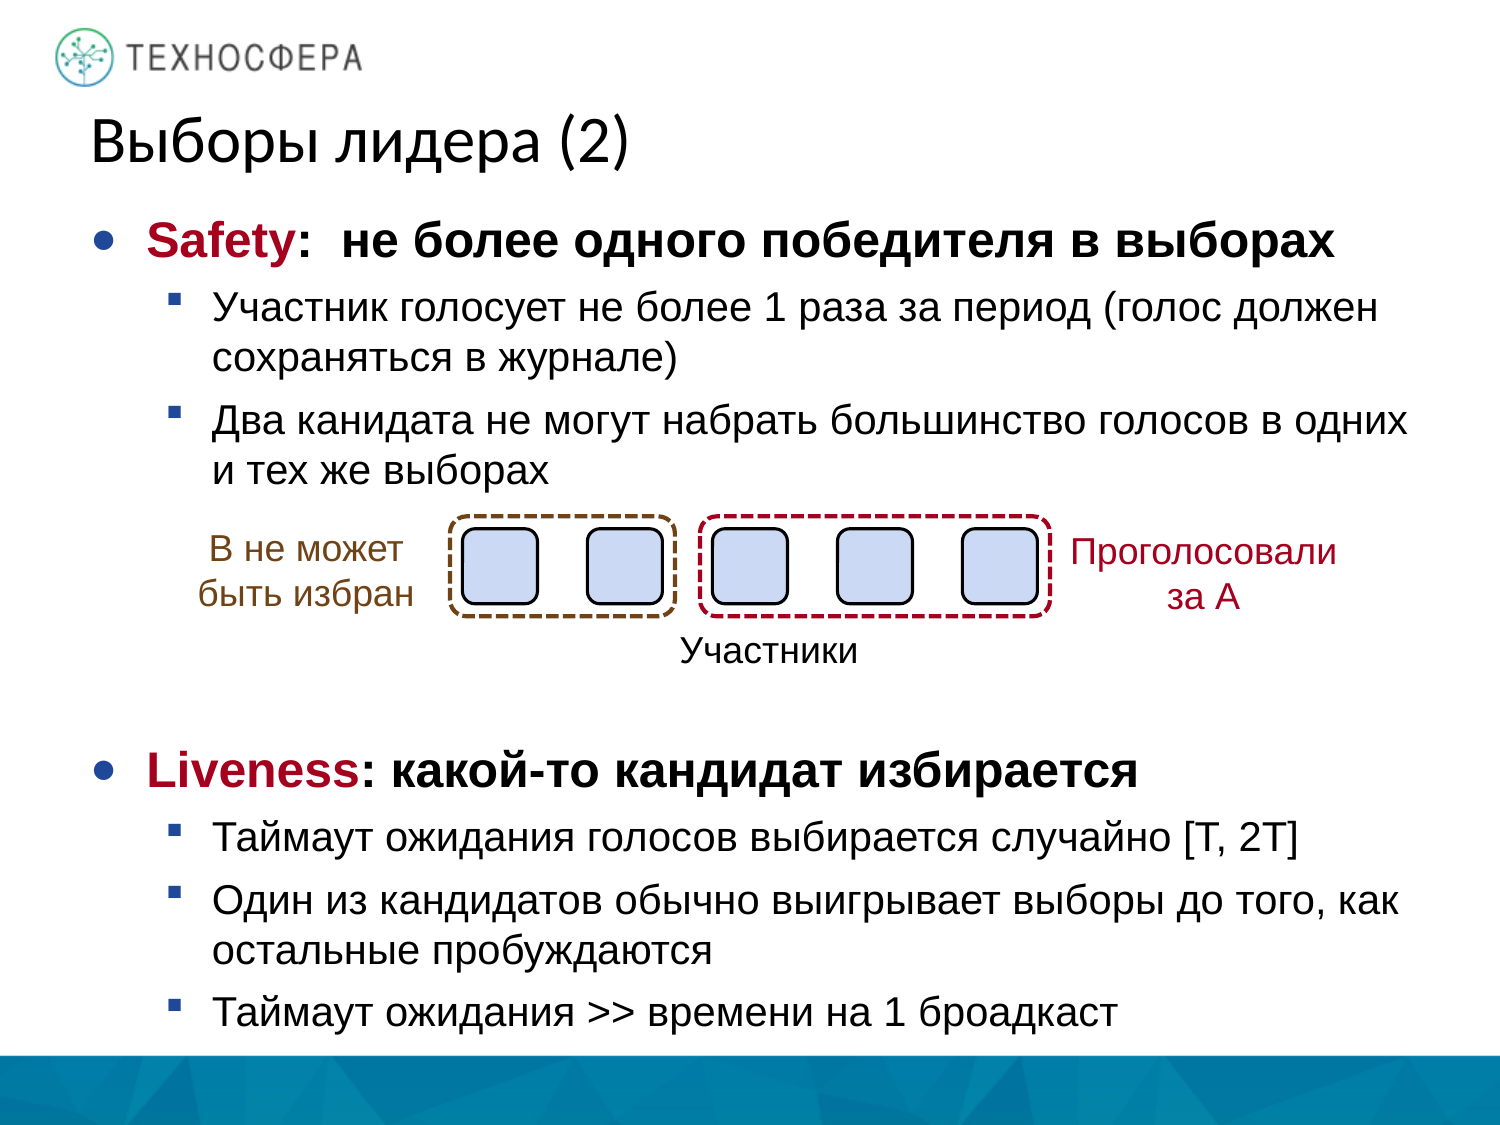

Выборы лидера (2)
# Safety: не более одного победителя в выборах
Участник голосует не более 1 раза за период (голос должен сохраняться в журнале)
Два канидата не могут набрать большинство голосов в одних и тех же выборах
Liveness: какой-то кандидат избирается
Таймаут ожидания голосов выбирается случайно [T, 2T]
Один из кандидатов обычно выигрывает выборы до того, как остальные пробуждаются
Таймаут ожидания >> времени на 1 броадкаст
B не может
быть избран
Проголосовали за A
Участники